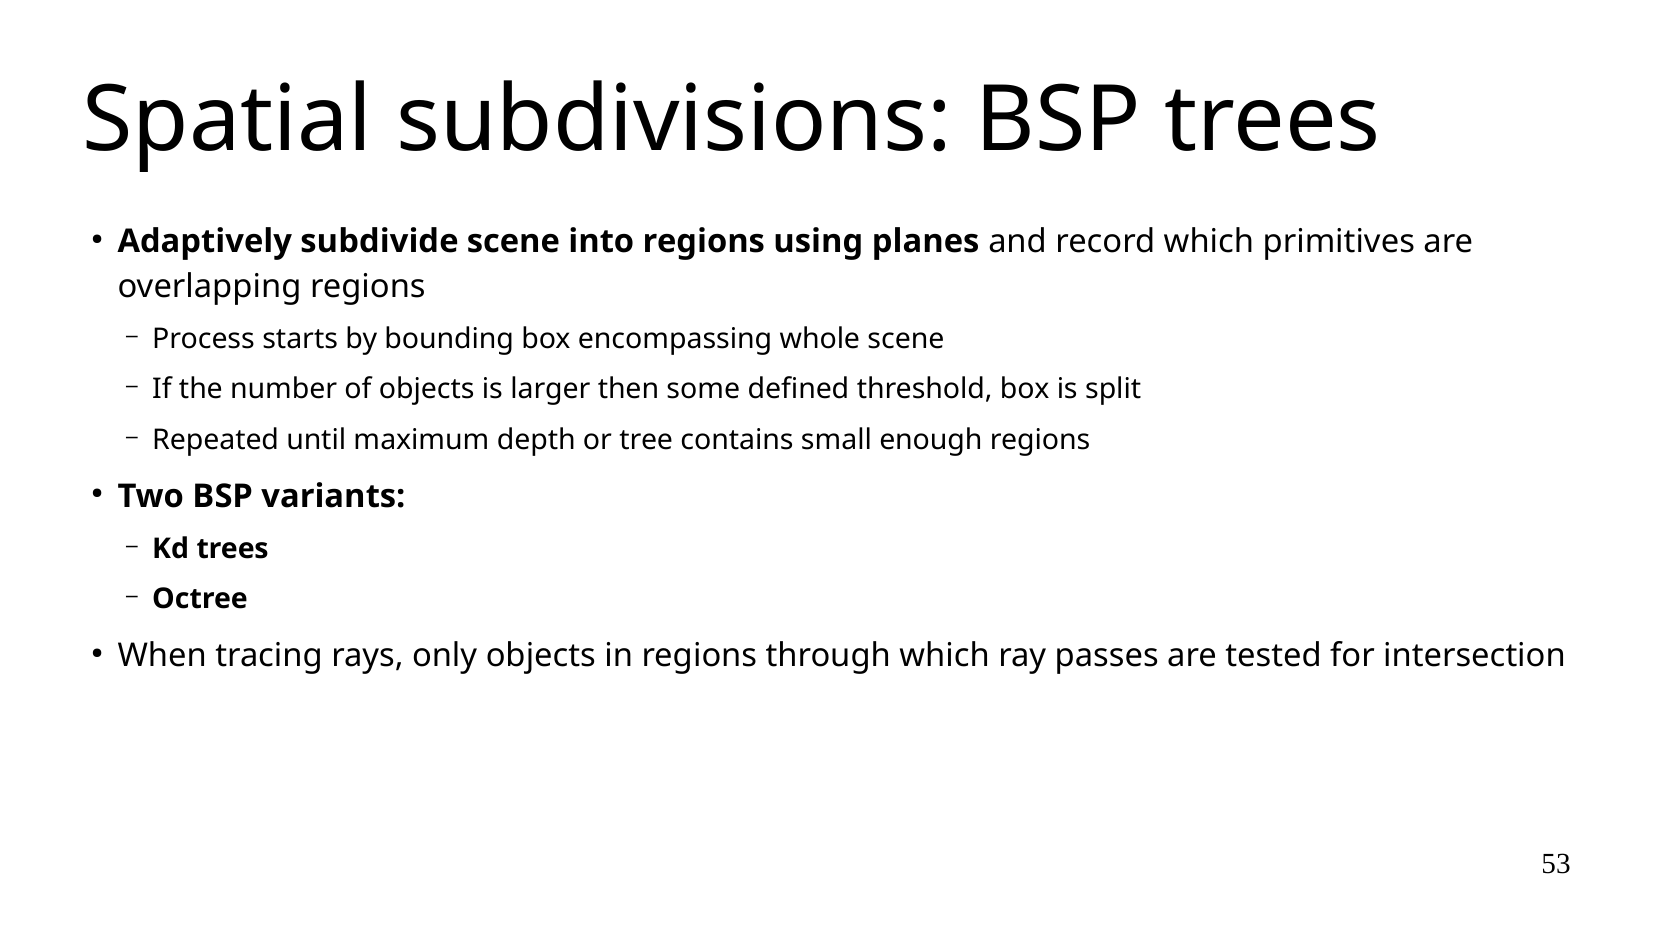

# Spatial subdivisions: BSP trees
Adaptively subdivide scene into regions using planes and record which primitives are overlapping regions
Process starts by bounding box encompassing whole scene
If the number of objects is larger then some defined threshold, box is split
Repeated until maximum depth or tree contains small enough regions
Two BSP variants:
Kd trees
Octree
When tracing rays, only objects in regions through which ray passes are tested for intersection
53